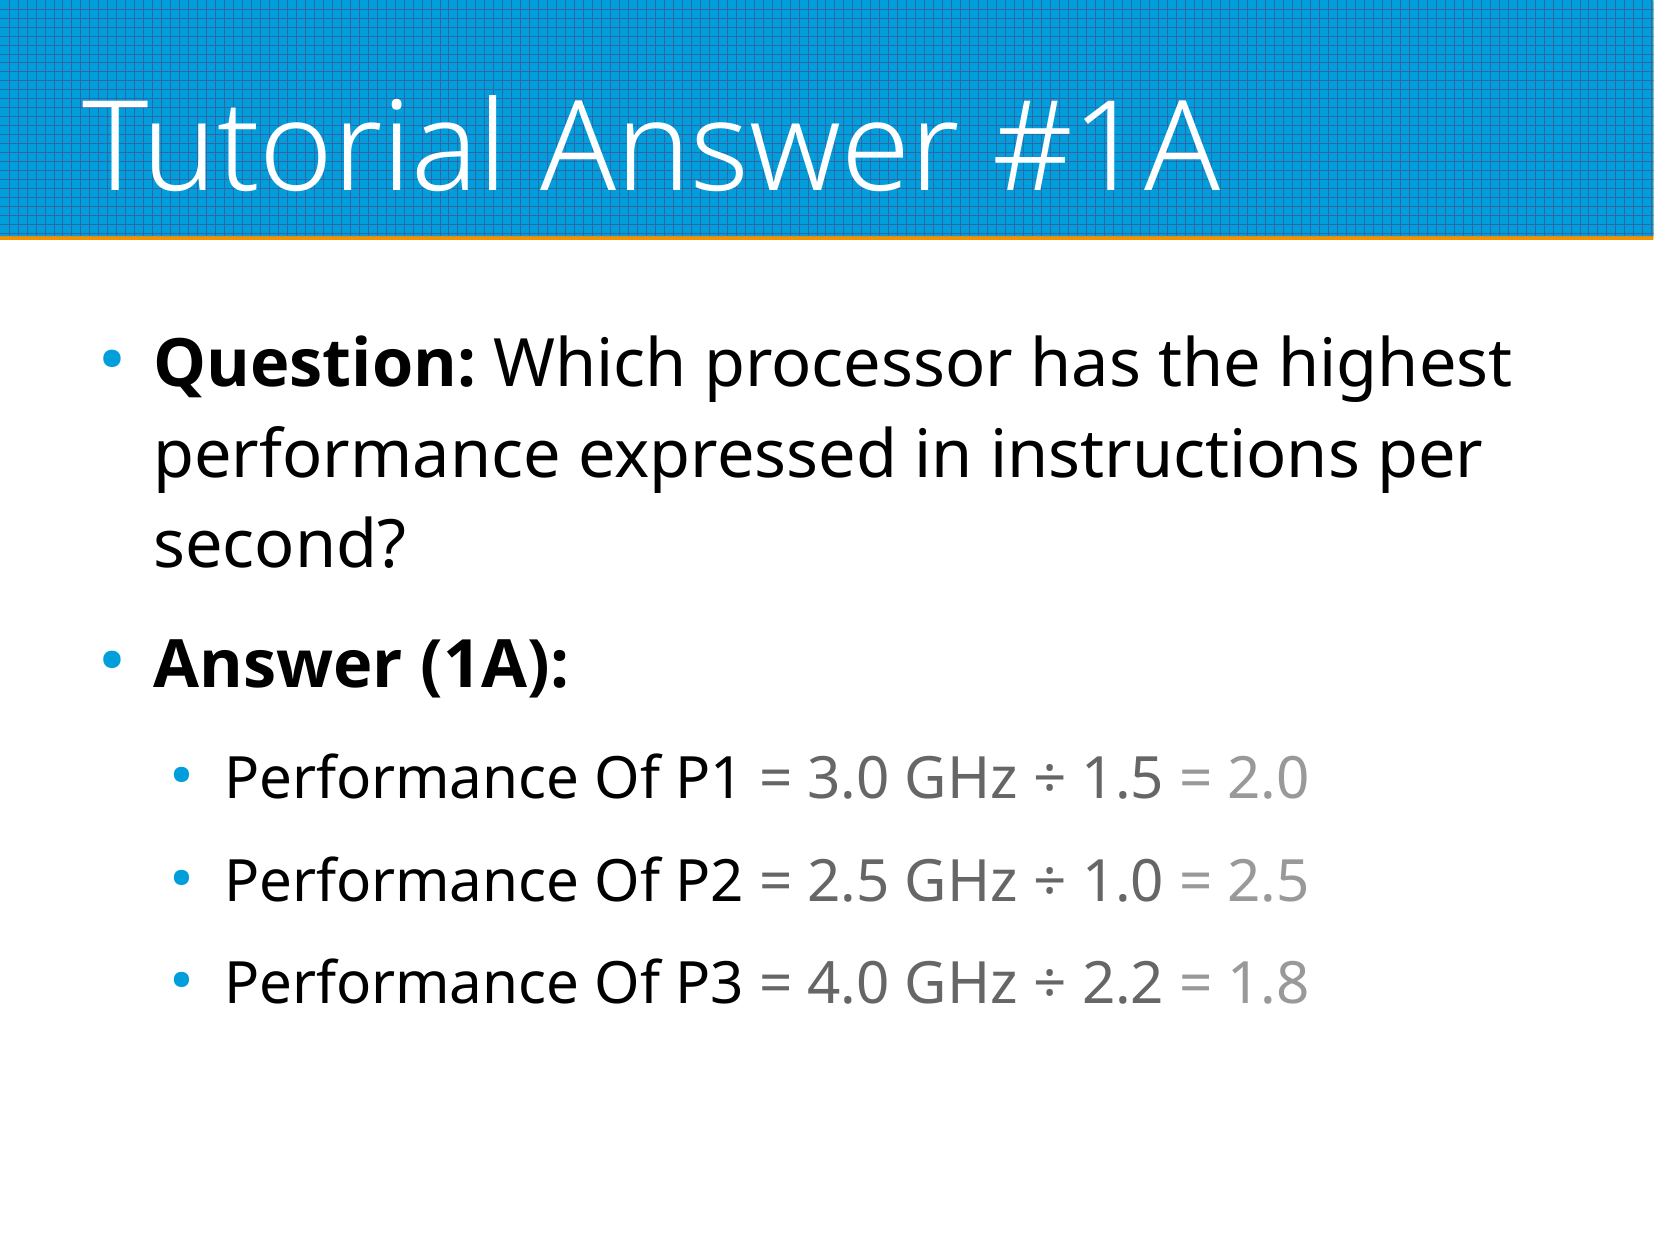

# Tutorial Answer #1A
Question: Which processor has the highest performance expressed in instructions per second?
Answer (1A):
Performance Of P1 = 3.0 GHz ÷ 1.5 = 2.0
Performance Of P2 = 2.5 GHz ÷ 1.0 = 2.5
Performance Of P3 = 4.0 GHz ÷ 2.2 = 1.8